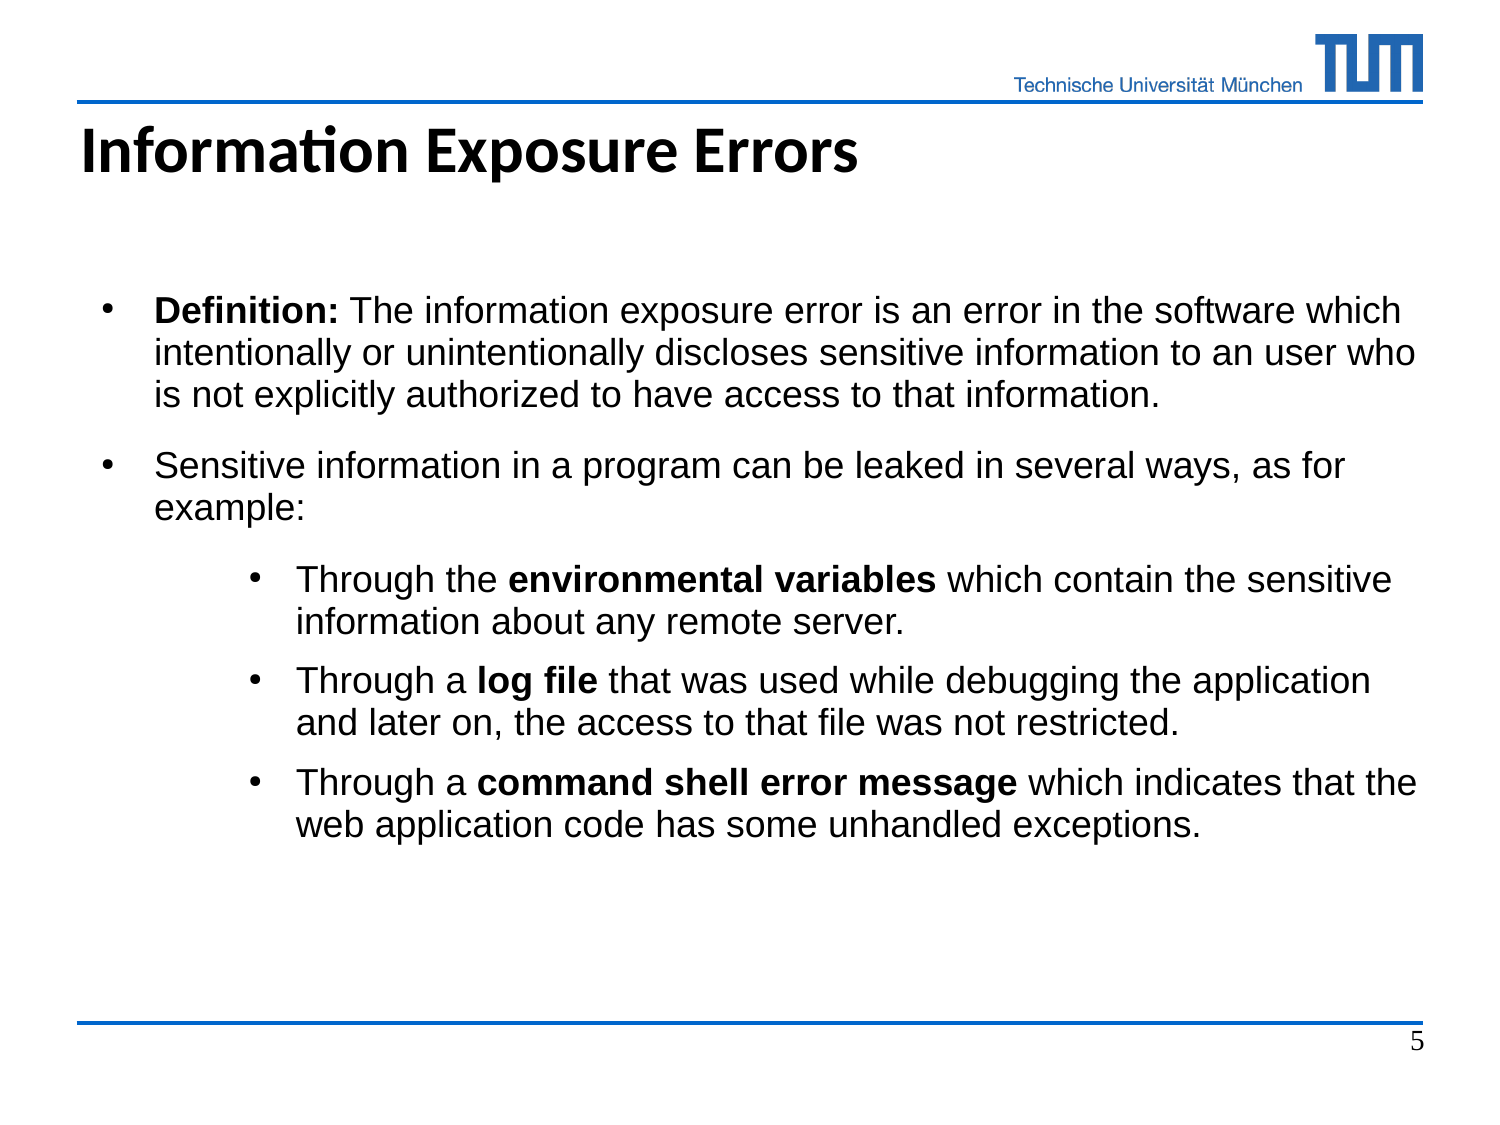

# Information Exposure Errors
Definition: The information exposure error is an error in the software which intentionally or unintentionally discloses sensitive information to an user who is not explicitly authorized to have access to that information.
Sensitive information in a program can be leaked in several ways, as for example:
Through the environmental variables which contain the sensitive information about any remote server.
Through a log file that was used while debugging the application and later on, the access to that file was not restricted.
Through a command shell error message which indicates that the web application code has some unhandled exceptions.
5